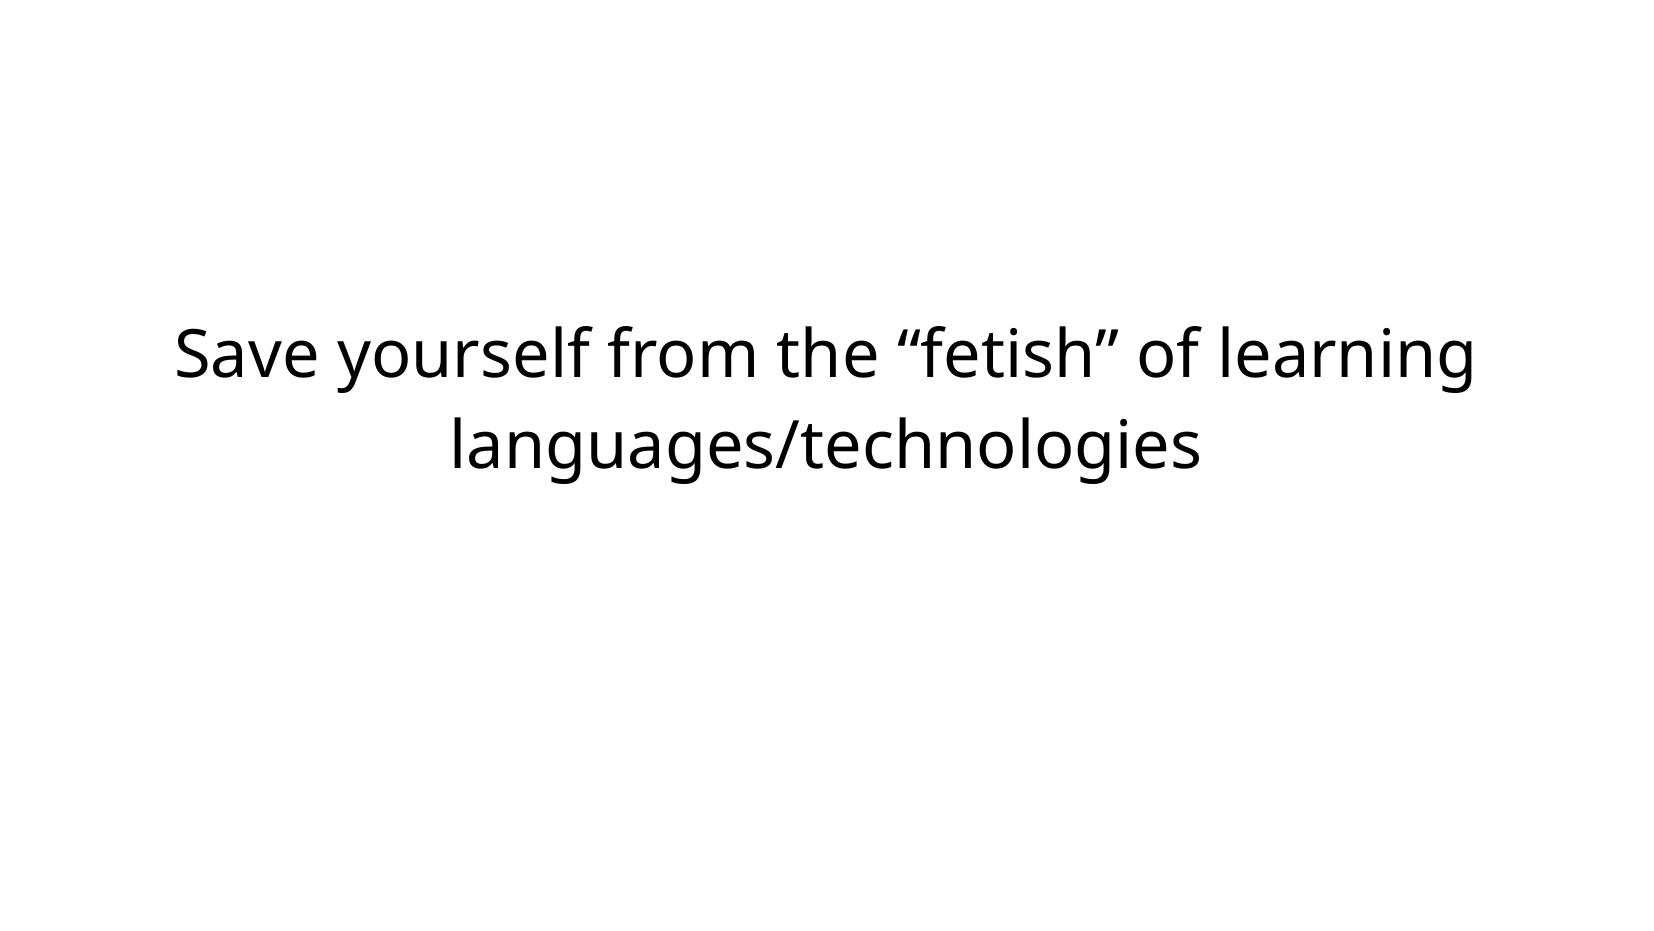

# Save yourself from the “fetish” of learning languages/technologies